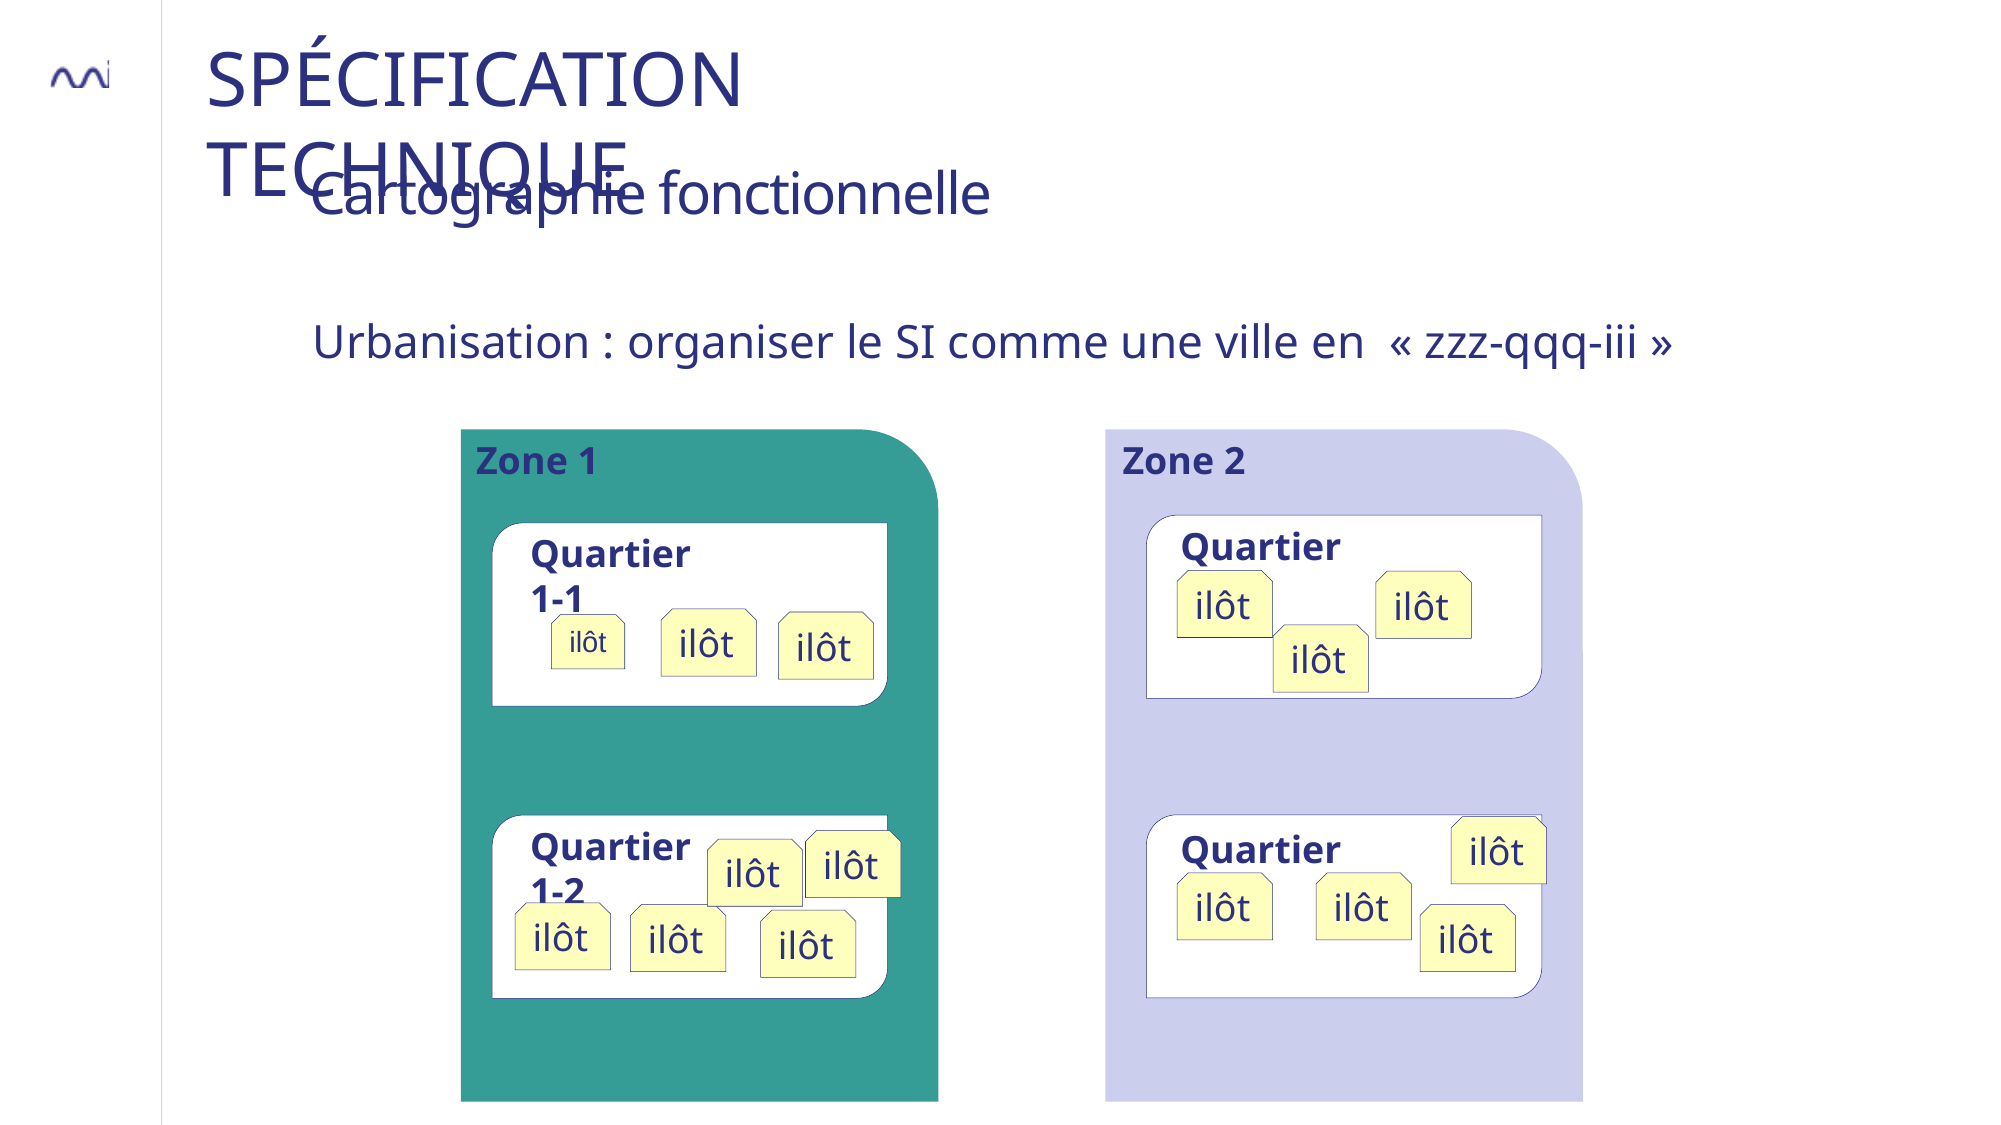

SPÉCIFICATION TECHNIQUE
Cartographie fonctionnelle
# Urbanisation : organiser le SI comme une ville en « zzz-qqq-iii »
Zone 1
Zone 2
Quartier 2-1
Quartier 1-1
ilôt
ilôt
ilôt
ilôt
ilôt
ilôt
Quartier 1-2
ilôt
Quartier 2-2
ilôt
ilôt
ilôt
ilôt
ilôt
ilôt
ilôt
ilôt